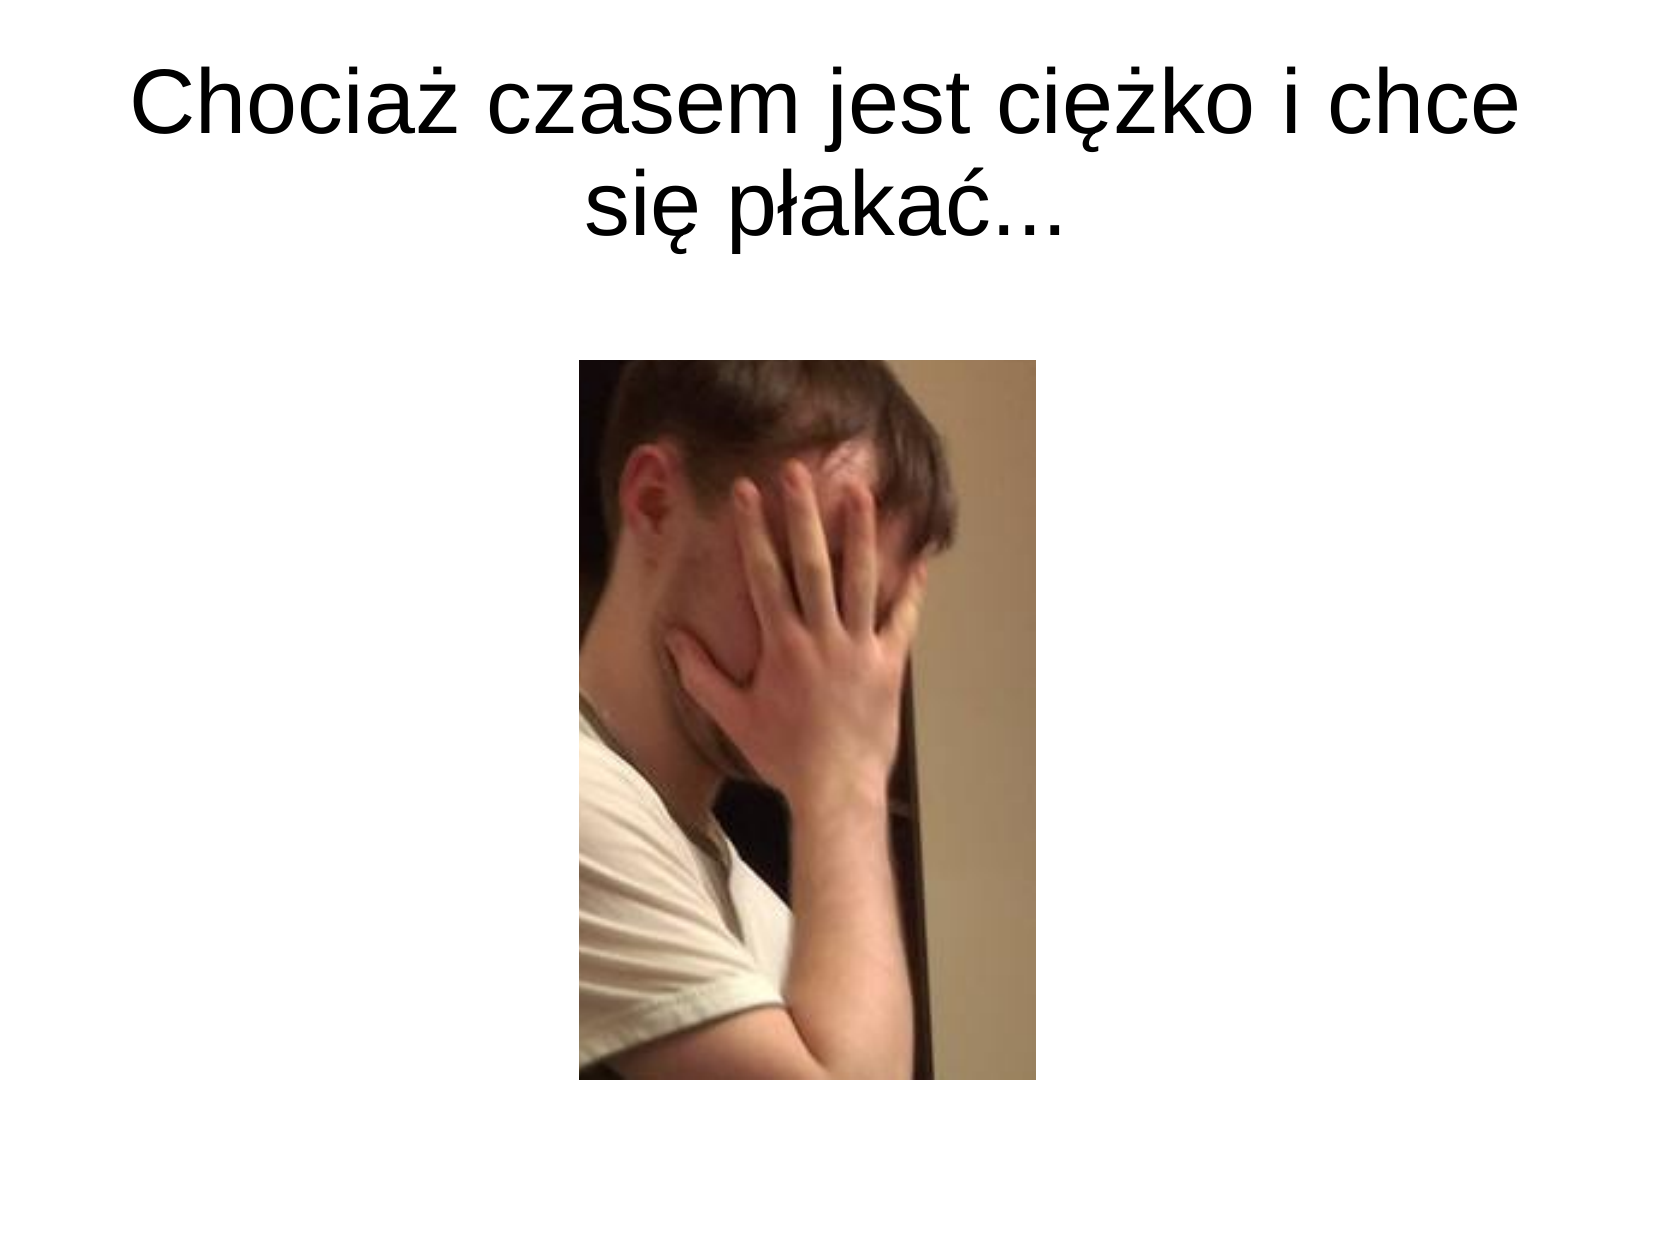

# Chociaż czasem jest ciężko i chce się płakać...